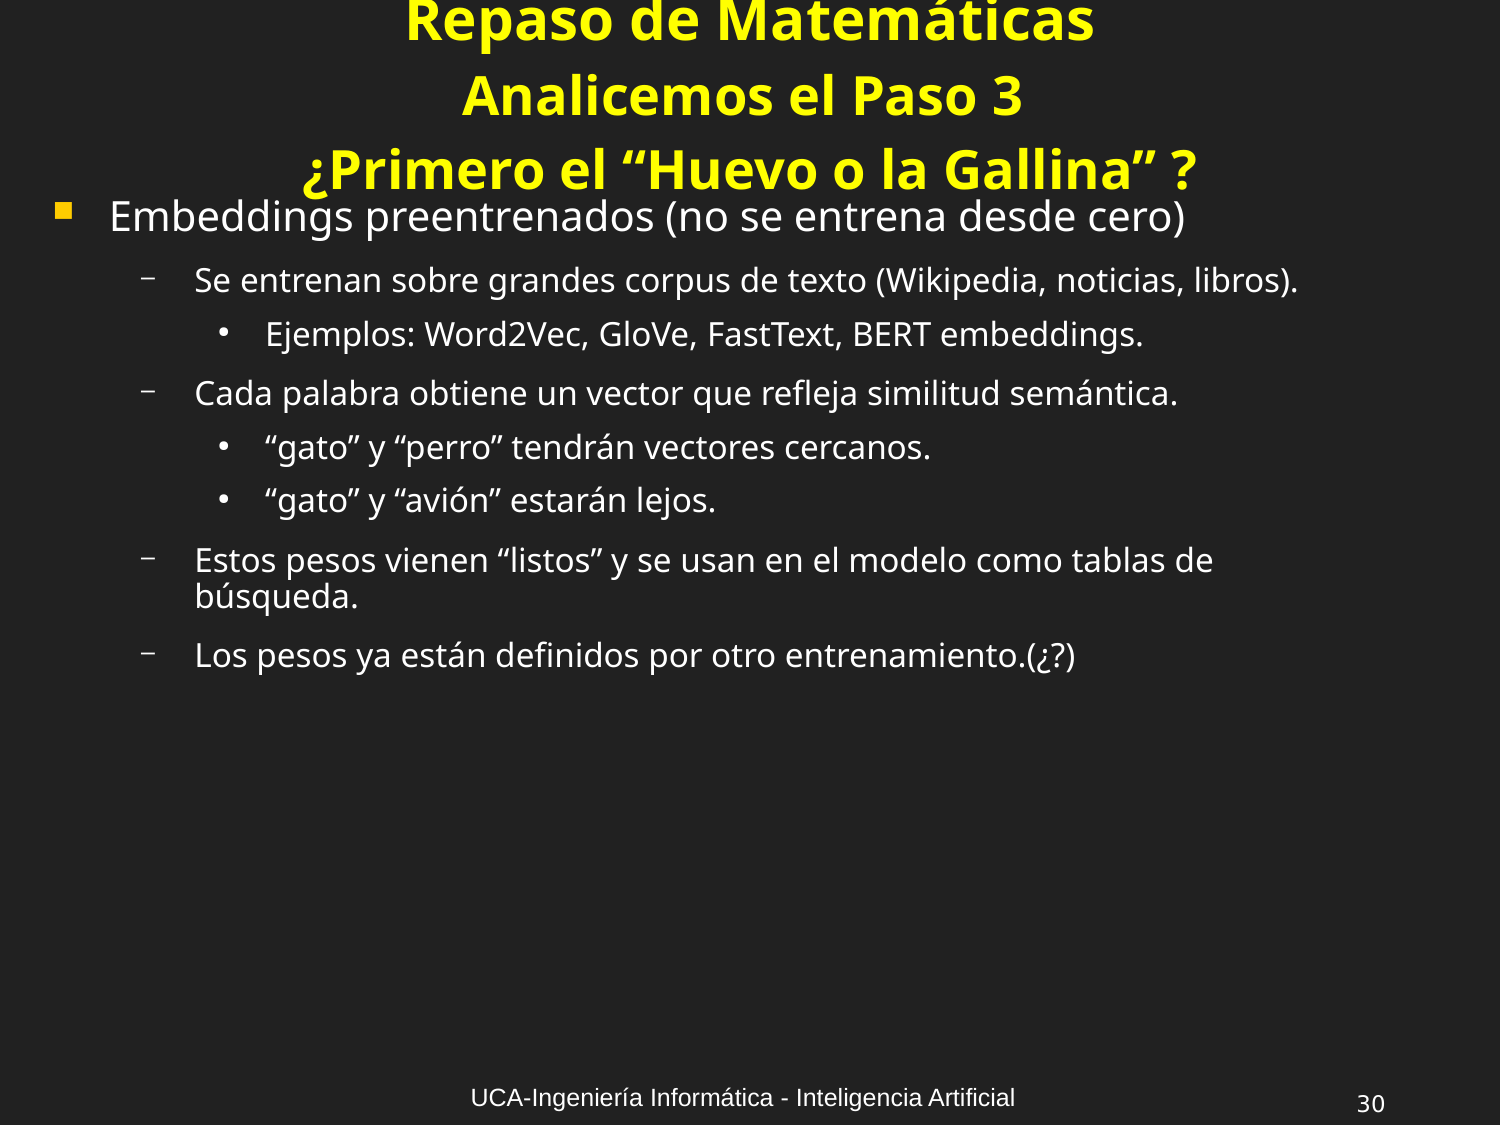

# Repaso de Matemáticas Analicemos el Paso 3 ¿Primero el “Huevo o la Gallina” ?
Embeddings preentrenados (no se entrena desde cero)
Se entrenan sobre grandes corpus de texto (Wikipedia, noticias, libros).
Ejemplos: Word2Vec, GloVe, FastText, BERT embeddings.
Cada palabra obtiene un vector que refleja similitud semántica.
“gato” y “perro” tendrán vectores cercanos.
“gato” y “avión” estarán lejos.
Estos pesos vienen “listos” y se usan en el modelo como tablas de búsqueda.
Los pesos ya están definidos por otro entrenamiento.(¿?)